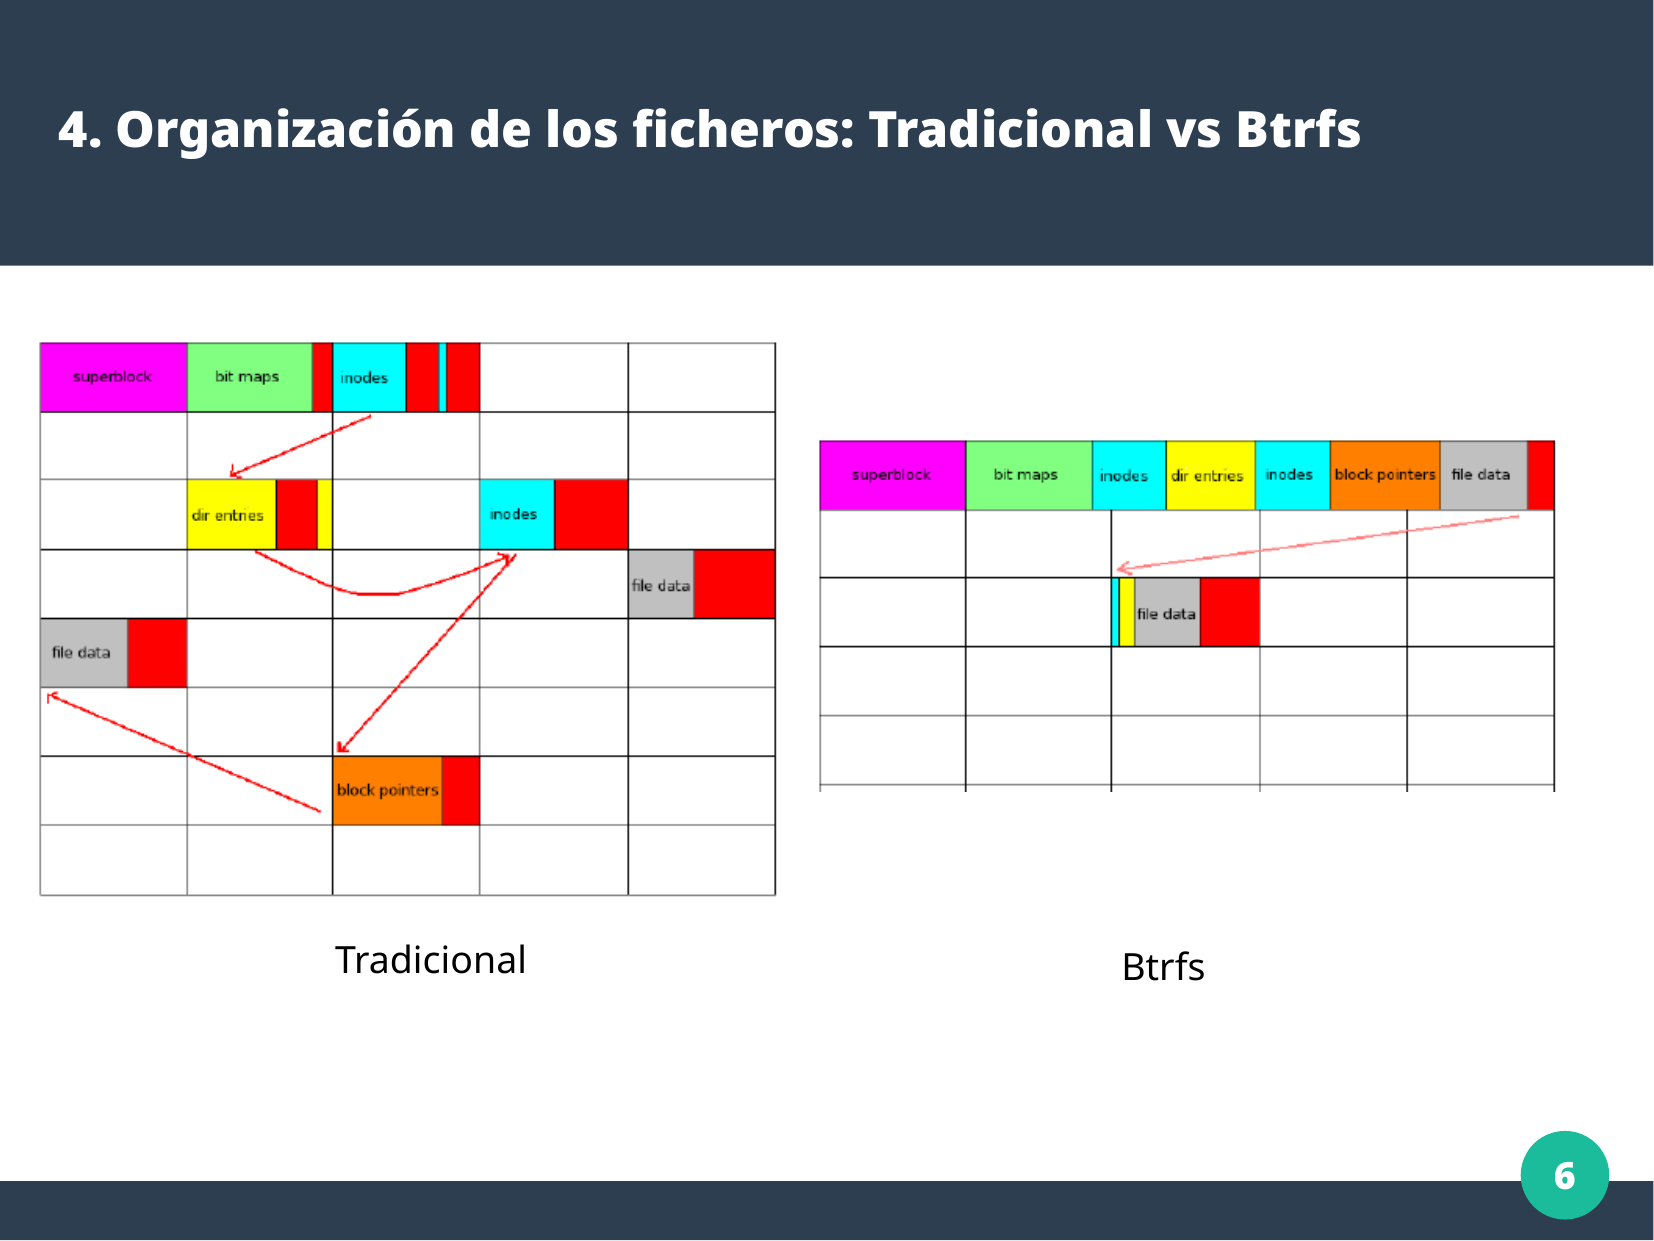

# 4. Organización de los ficheros: Tradicional vs Btrfs
Tradicional
Btrfs
6